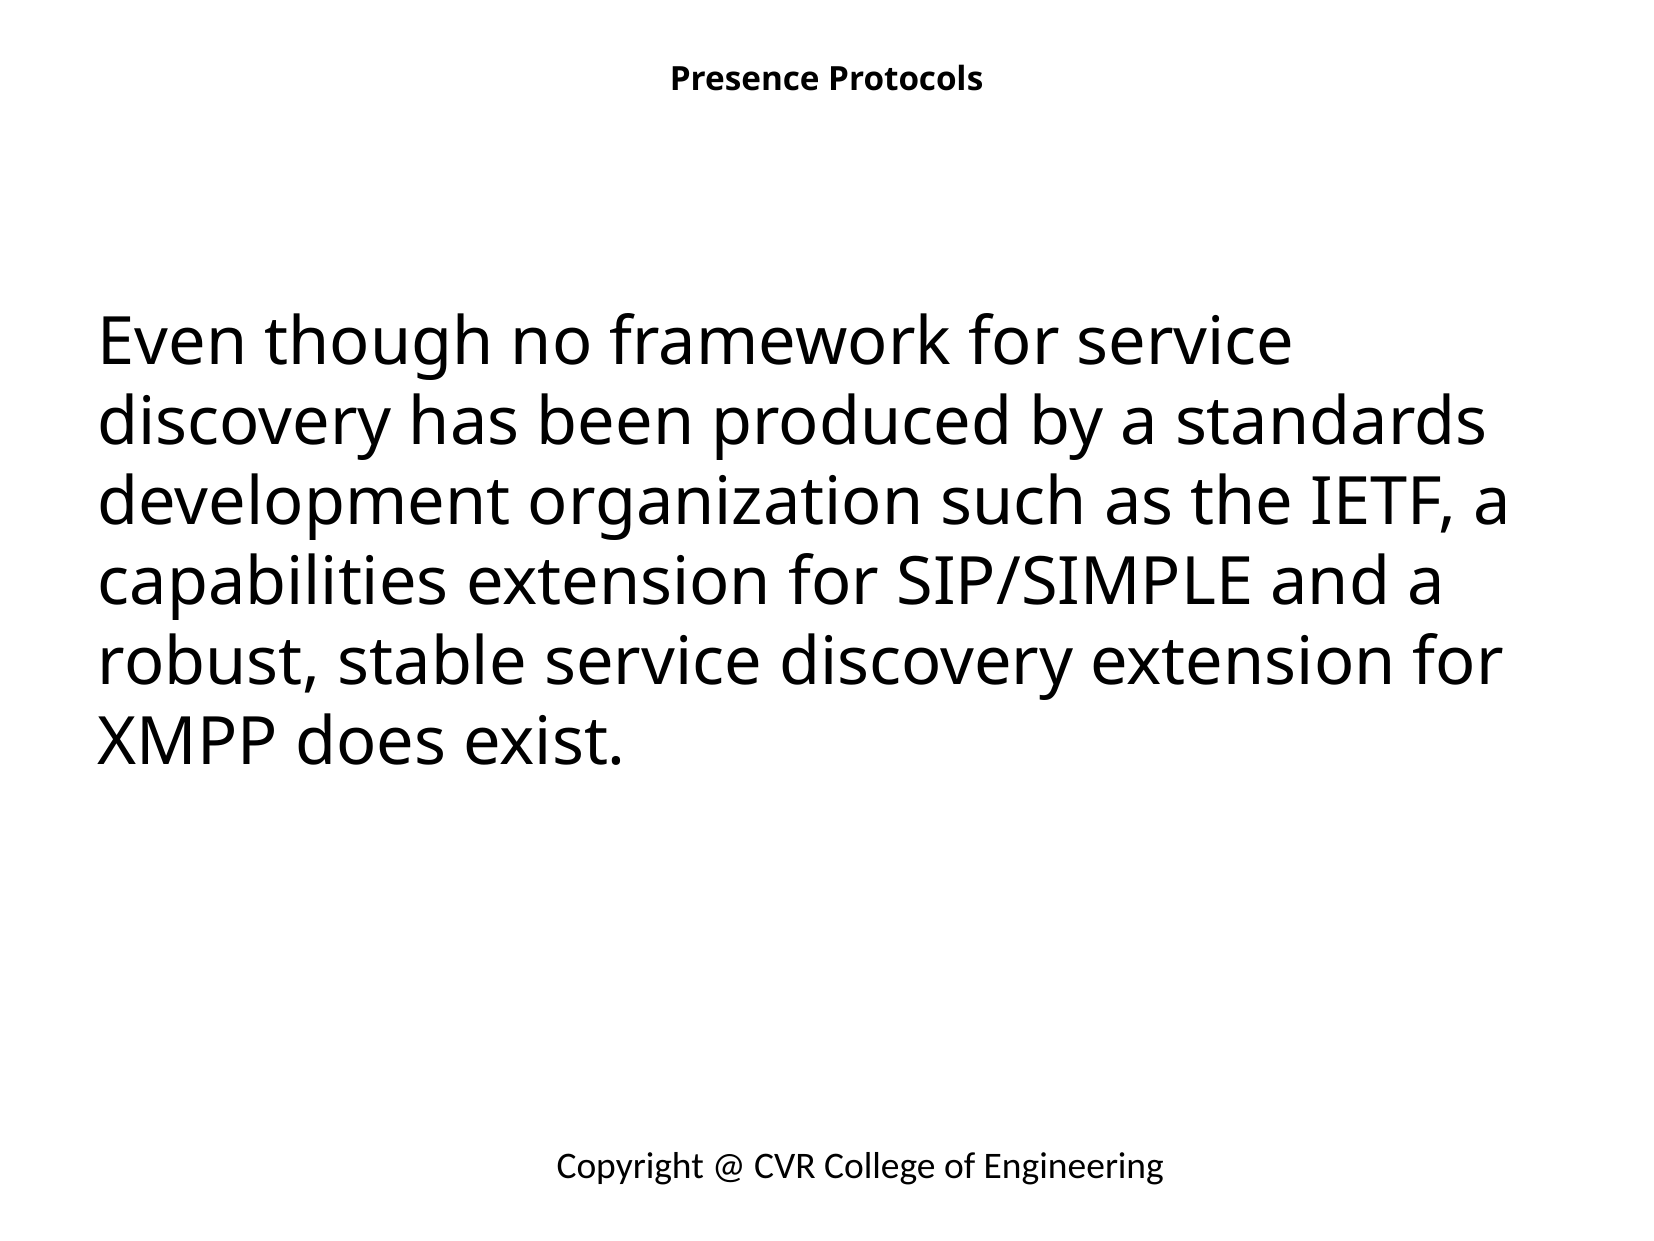

# Presence Protocols
Even though no framework for service discovery has been produced by a standards development organization such as the IETF, a capabilities extension for SIP/SIMPLE and a robust, stable service discovery extension for XMPP does exist.